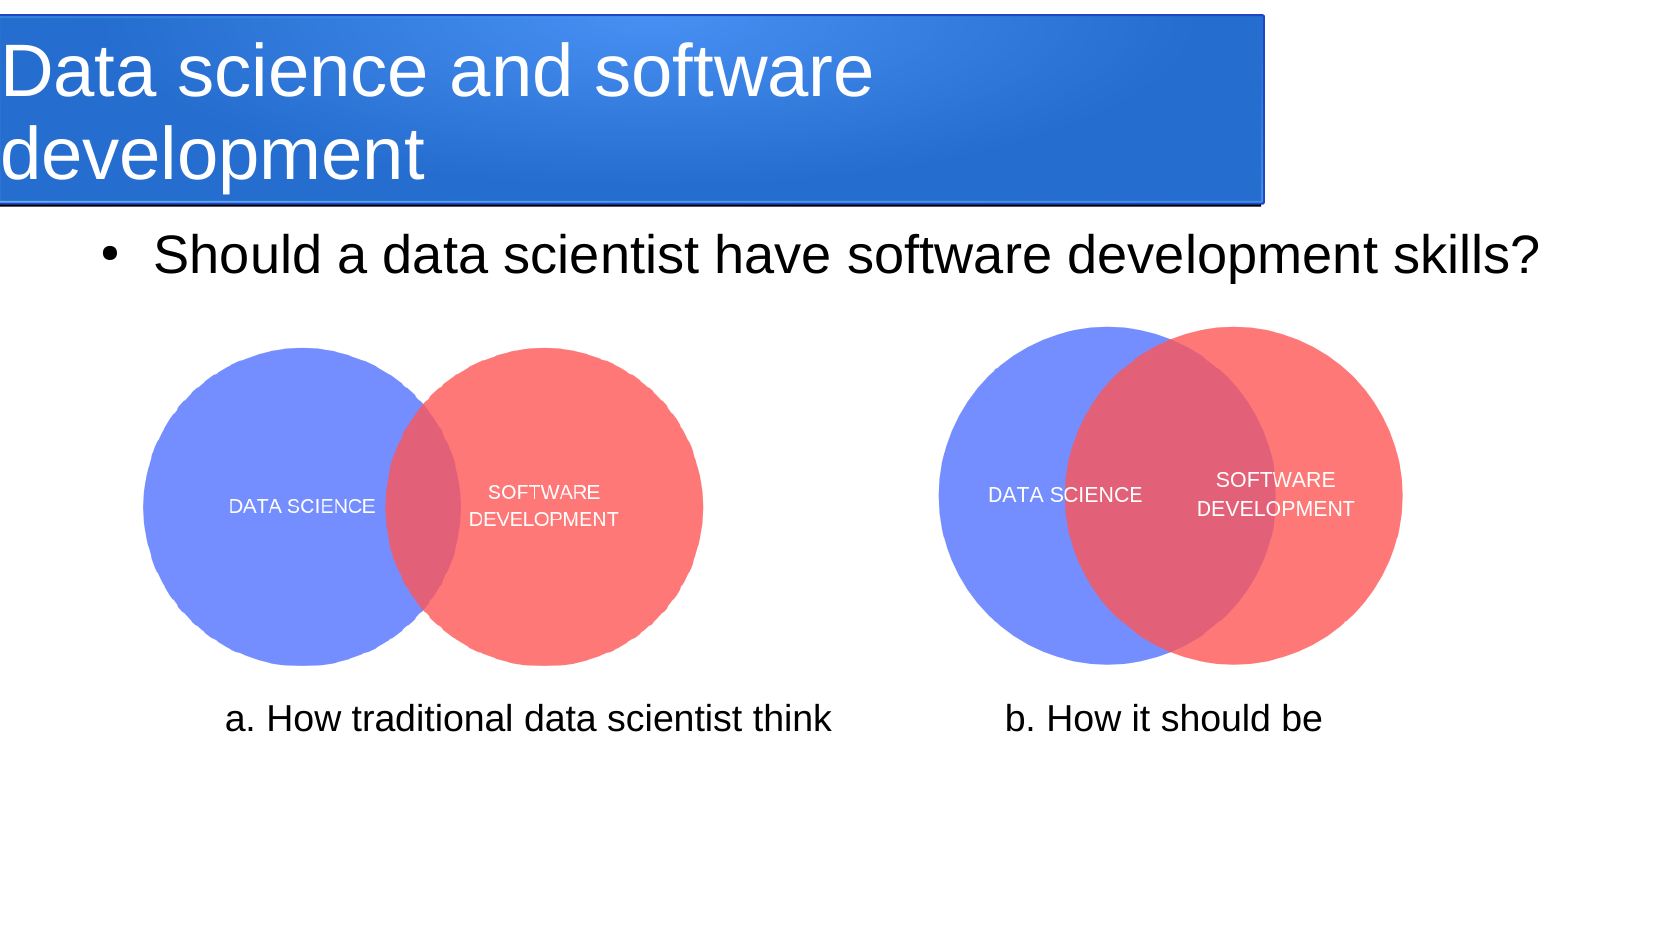

# Data science and software development
Should a data scientist have software development skills?
a. How traditional data scientist think
b. How it should be